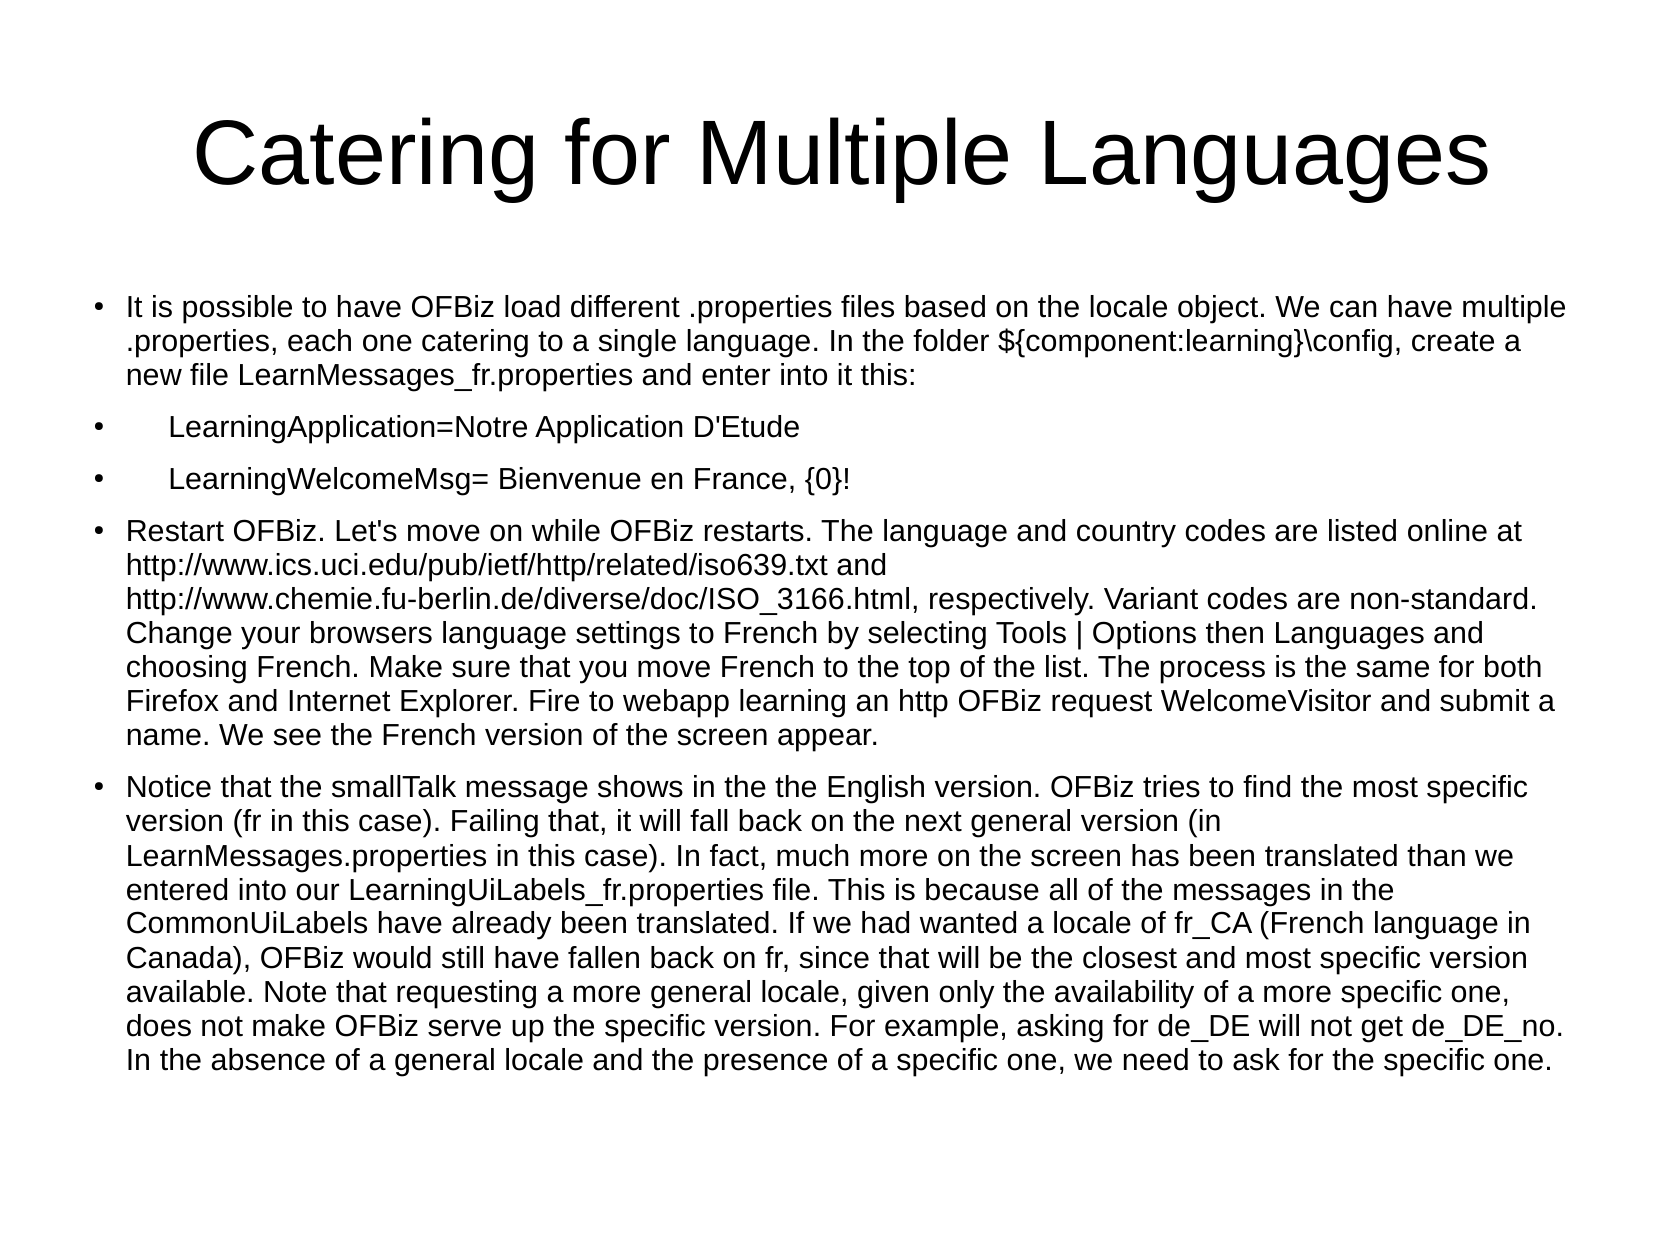

# Catering for Multiple Languages
It is possible to have OFBiz load different .properties files based on the locale object. We can have multiple .properties, each one catering to a single language. In the folder ${component:learning}\config, create a new file LearnMessages_fr.properties and enter into it this:
 LearningApplication=Notre Application D'Etude
 LearningWelcomeMsg= Bienvenue en France, {0}!
Restart OFBiz. Let's move on while OFBiz restarts. The language and country codes are listed online at http://www.ics.uci.edu/pub/ietf/http/related/iso639.txt and http://www.chemie.fu-berlin.de/diverse/doc/ISO_3166.html, respectively. Variant codes are non-standard. Change your browsers language settings to French by selecting Tools | Options then Languages and choosing French. Make sure that you move French to the top of the list. The process is the same for both Firefox and Internet Explorer. Fire to webapp learning an http OFBiz request WelcomeVisitor and submit a name. We see the French version of the screen appear.
Notice that the smallTalk message shows in the the English version. OFBiz tries to find the most specific version (fr in this case). Failing that, it will fall back on the next general version (in LearnMessages.properties in this case). In fact, much more on the screen has been translated than we entered into our LearningUiLabels_fr.properties file. This is because all of the messages in the CommonUiLabels have already been translated. If we had wanted a locale of fr_CA (French language in Canada), OFBiz would still have fallen back on fr, since that will be the closest and most specific version available. Note that requesting a more general locale, given only the availability of a more specific one, does not make OFBiz serve up the specific version. For example, asking for de_DE will not get de_DE_no. In the absence of a general locale and the presence of a specific one, we need to ask for the specific one.